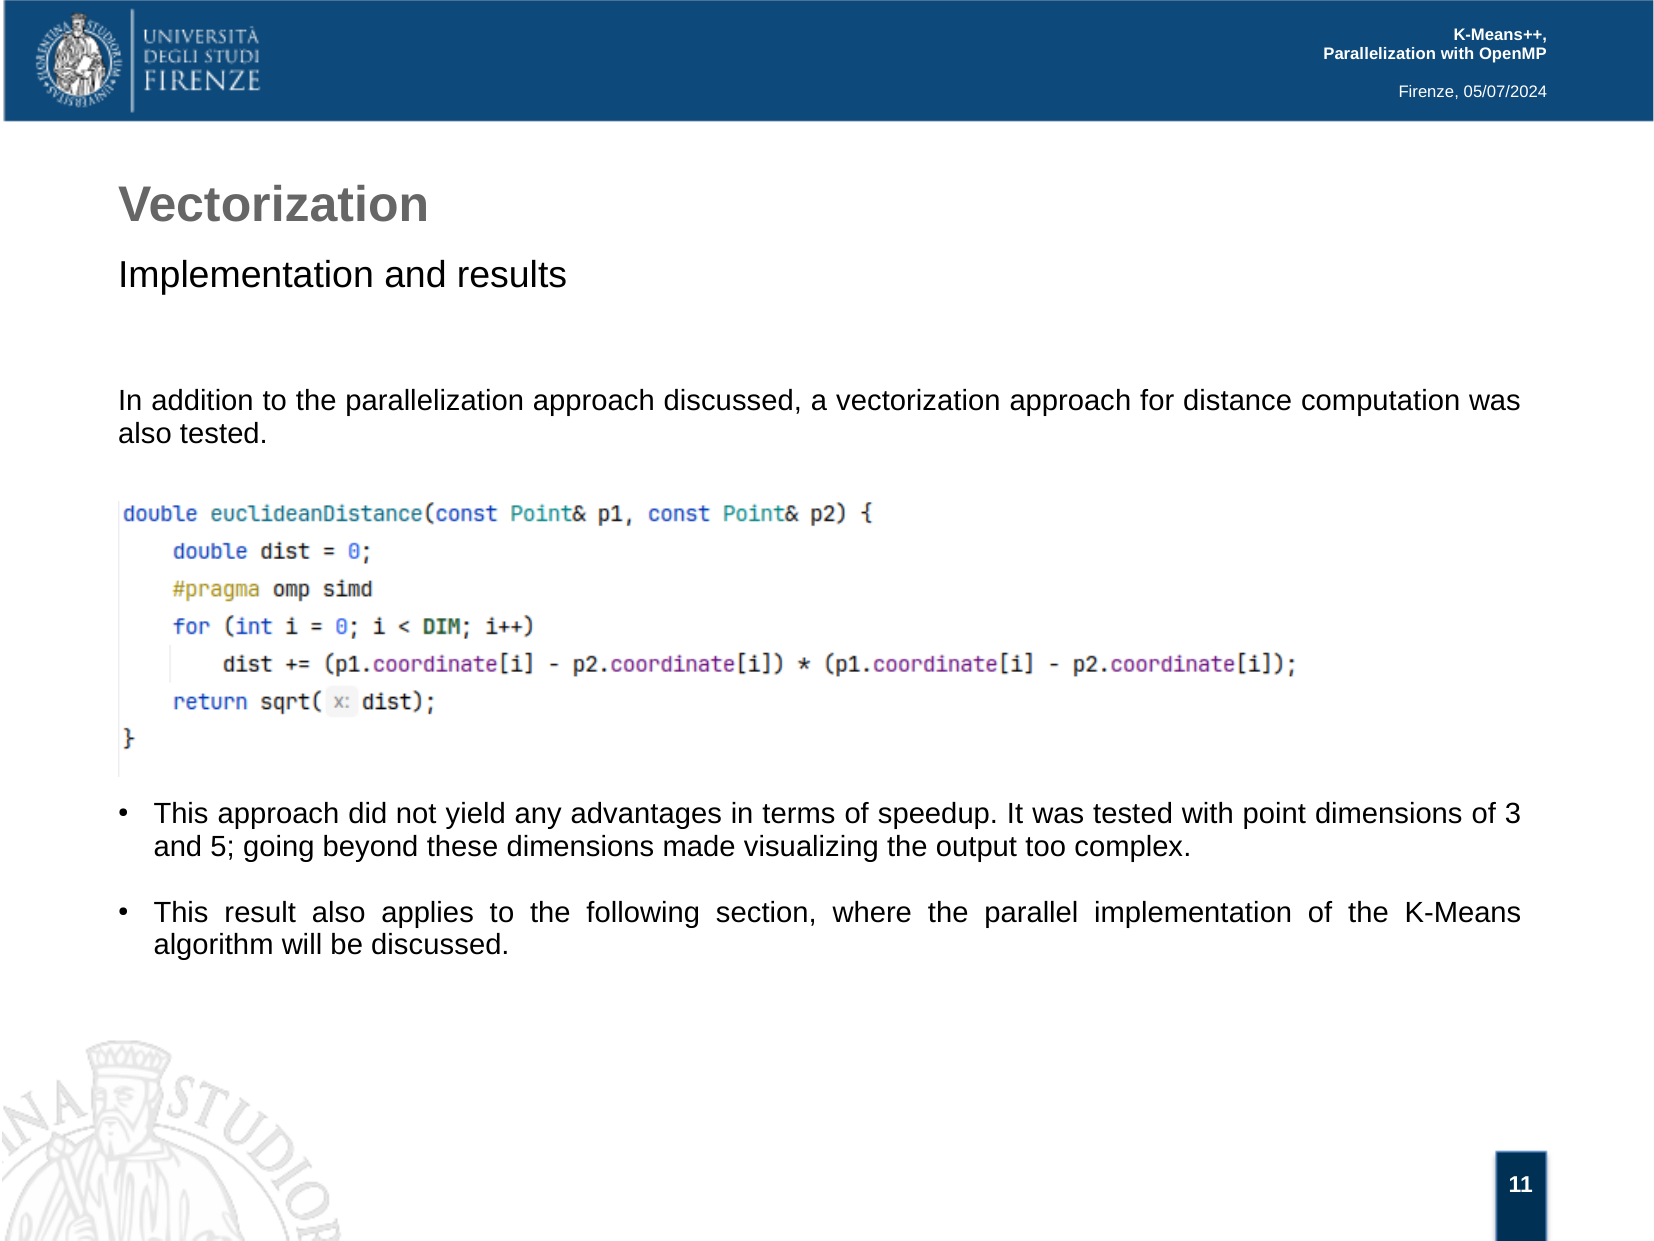

K-Means++,
Parallelization with OpenMP
Firenze, 05/07/2024
Vectorization
Implementation and results
In addition to the parallelization approach discussed, a vectorization approach for distance computation was also tested.
This approach did not yield any advantages in terms of speedup. It was tested with point dimensions of 3 and 5; going beyond these dimensions made visualizing the output too complex.​
This result also applies to the following section, where the parallel implementation of the K-Means algorithm will be discussed.
11